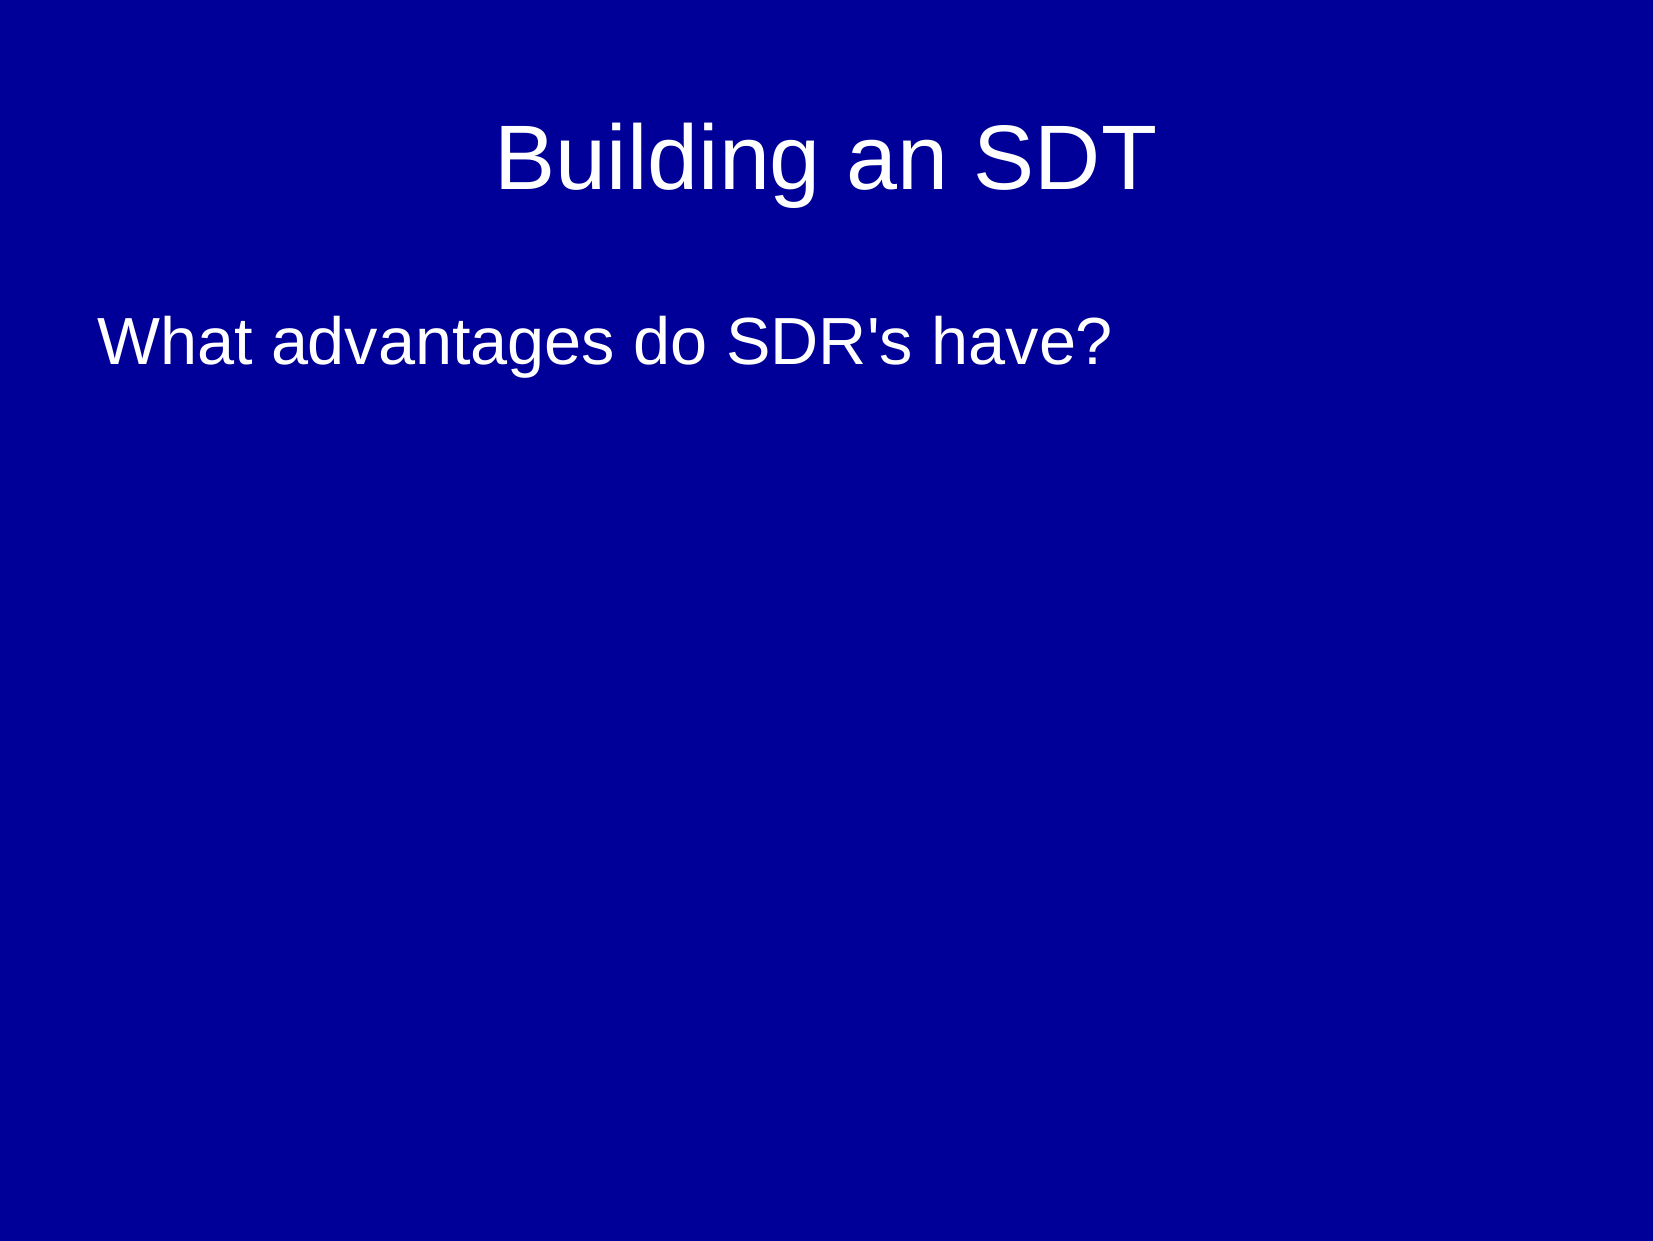

Building an SDT
What advantages do SDR's have?